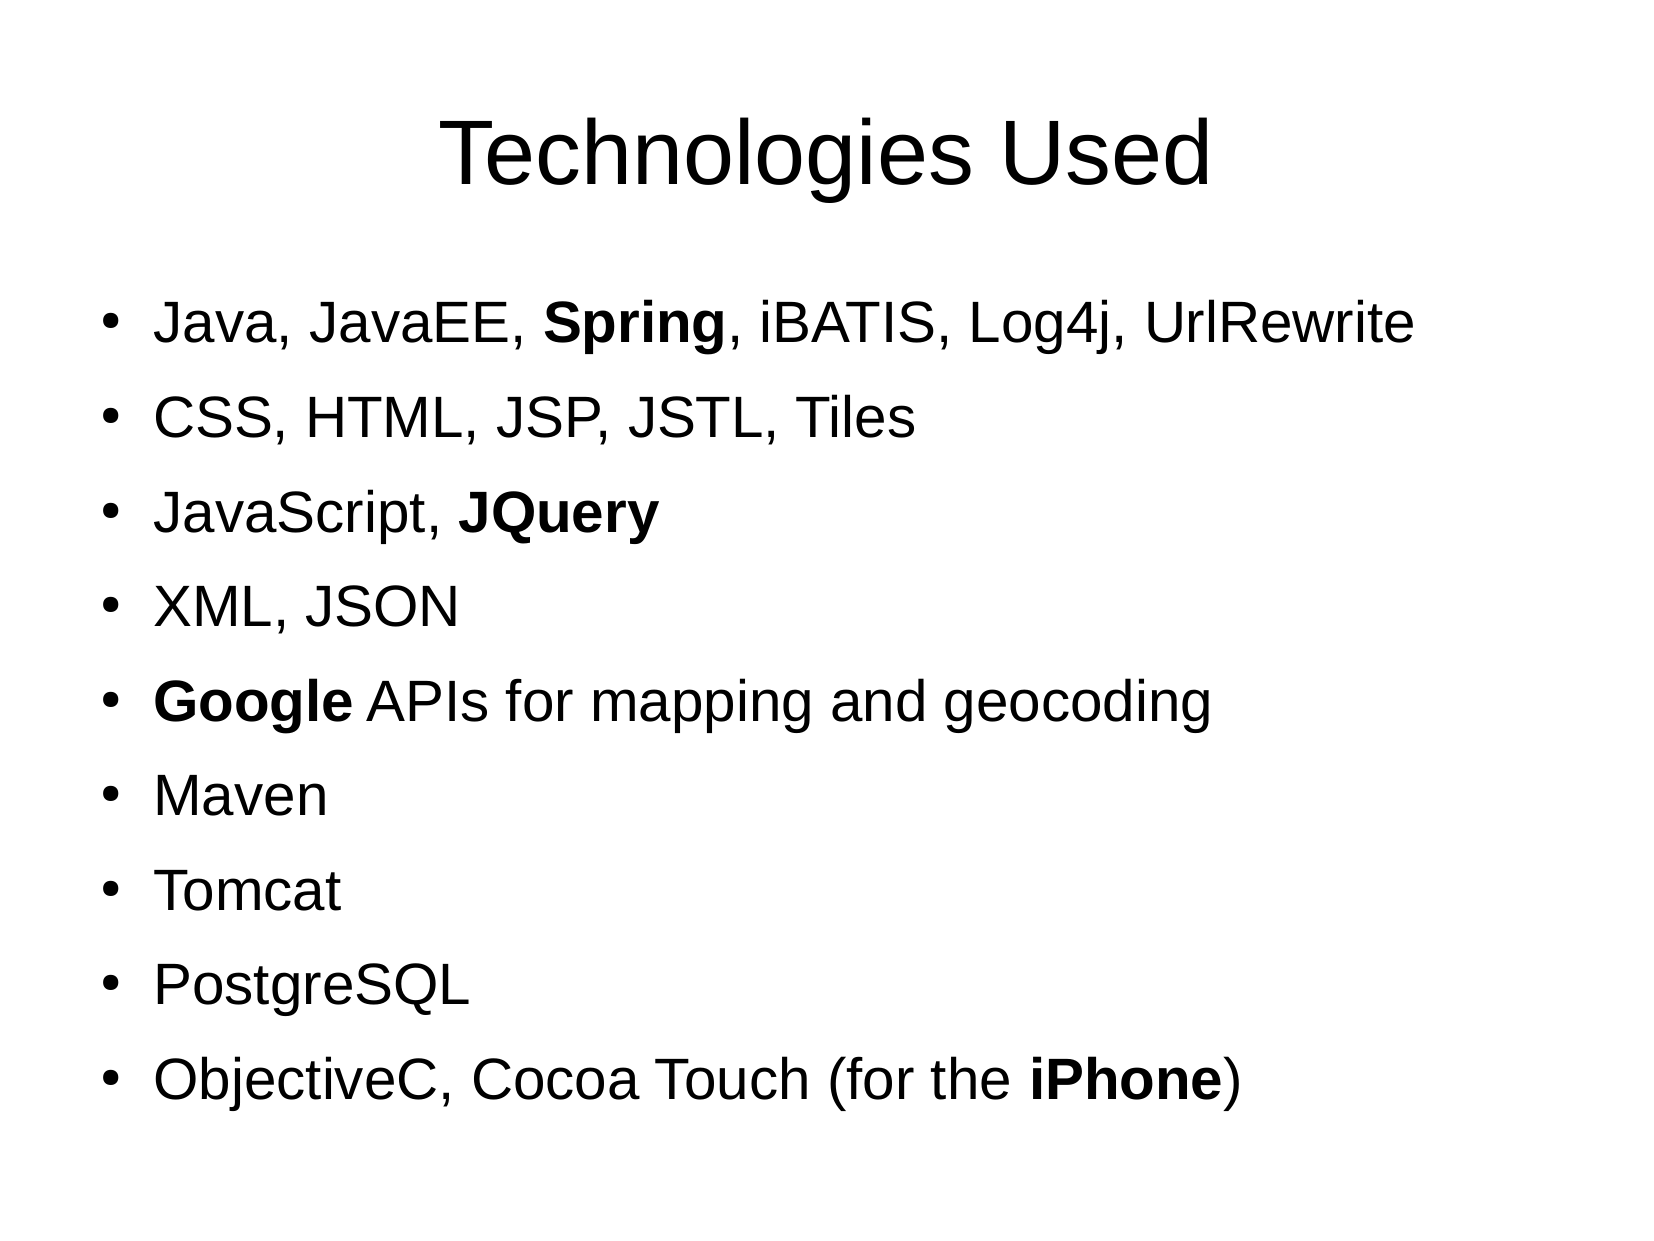

# Technologies Used
Java, JavaEE, Spring, iBATIS, Log4j, UrlRewrite
CSS, HTML, JSP, JSTL, Tiles
JavaScript, JQuery
XML, JSON
Google APIs for mapping and geocoding
Maven
Tomcat
PostgreSQL
ObjectiveC, Cocoa Touch (for the iPhone)